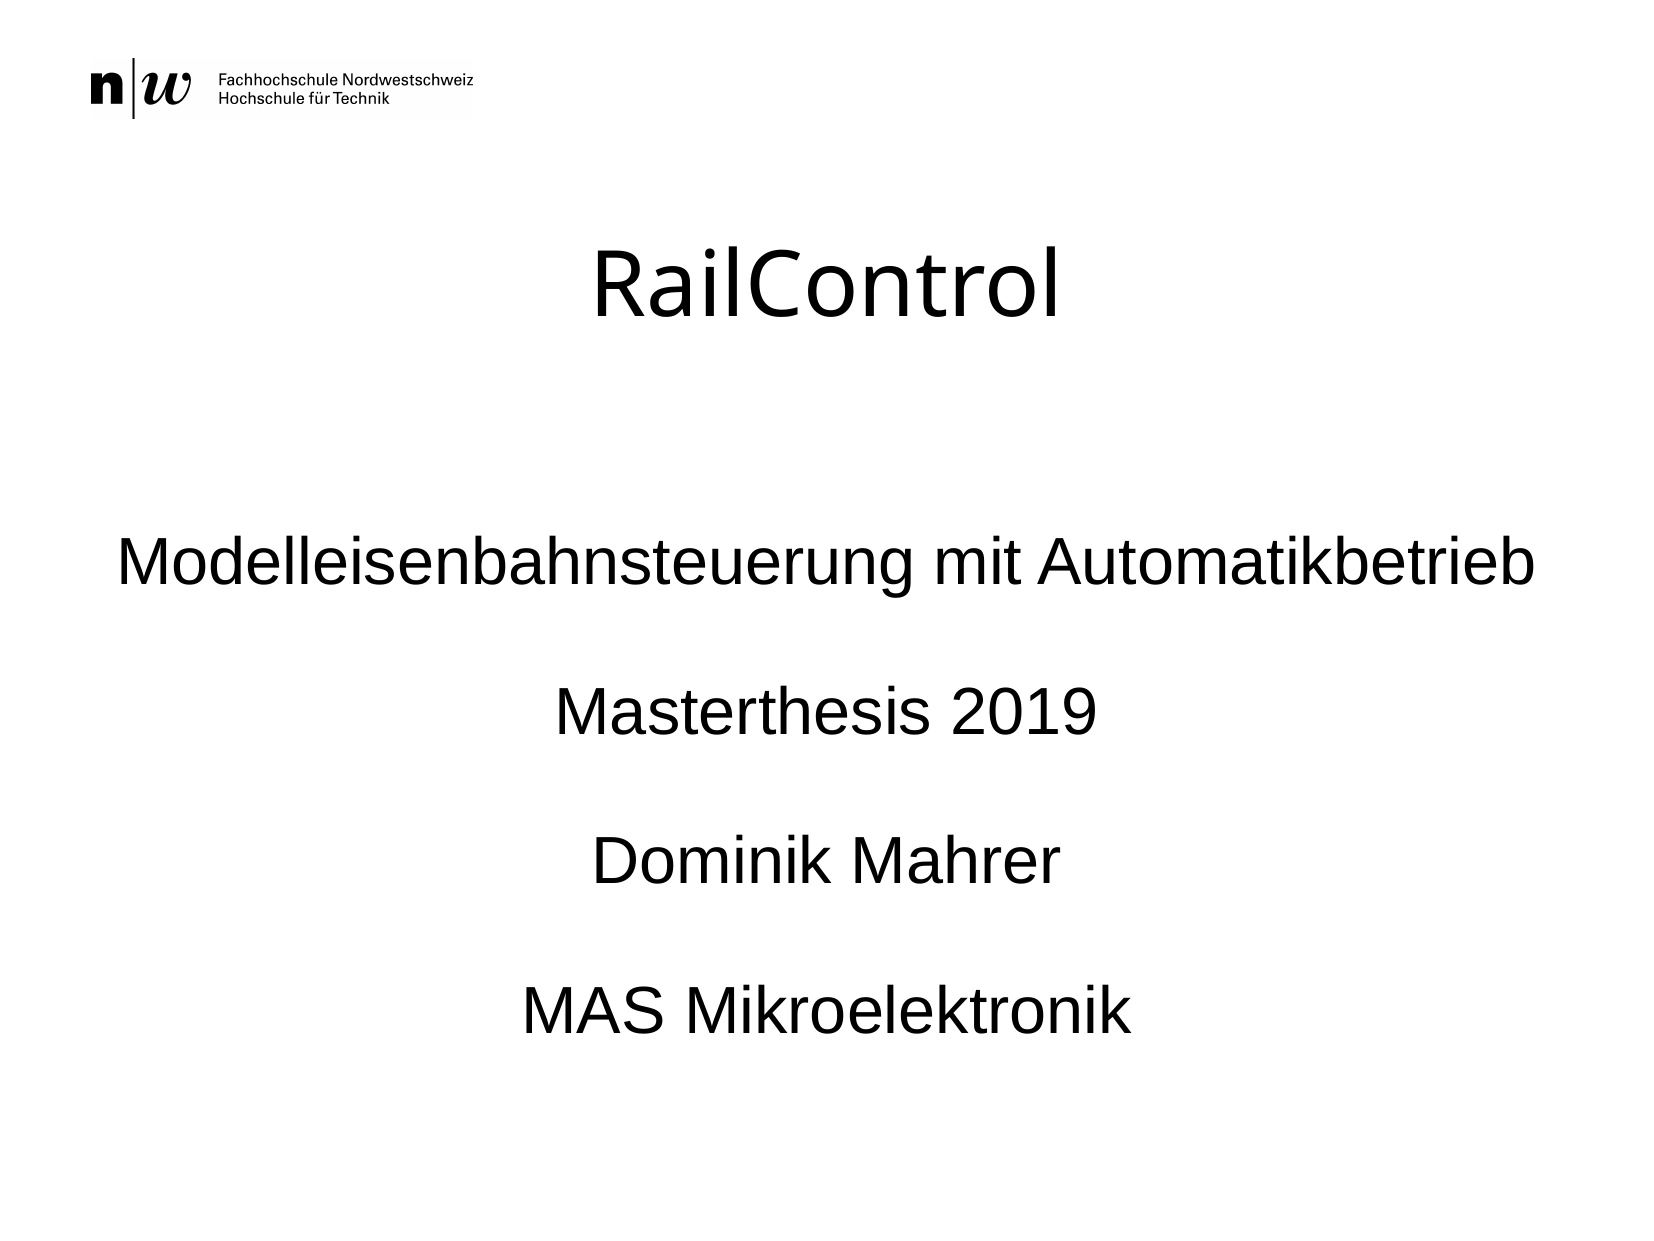

# RailControl
Modelleisenbahnsteuerung mit Automatikbetrieb
Masterthesis 2019
Dominik Mahrer
MAS Mikroelektronik